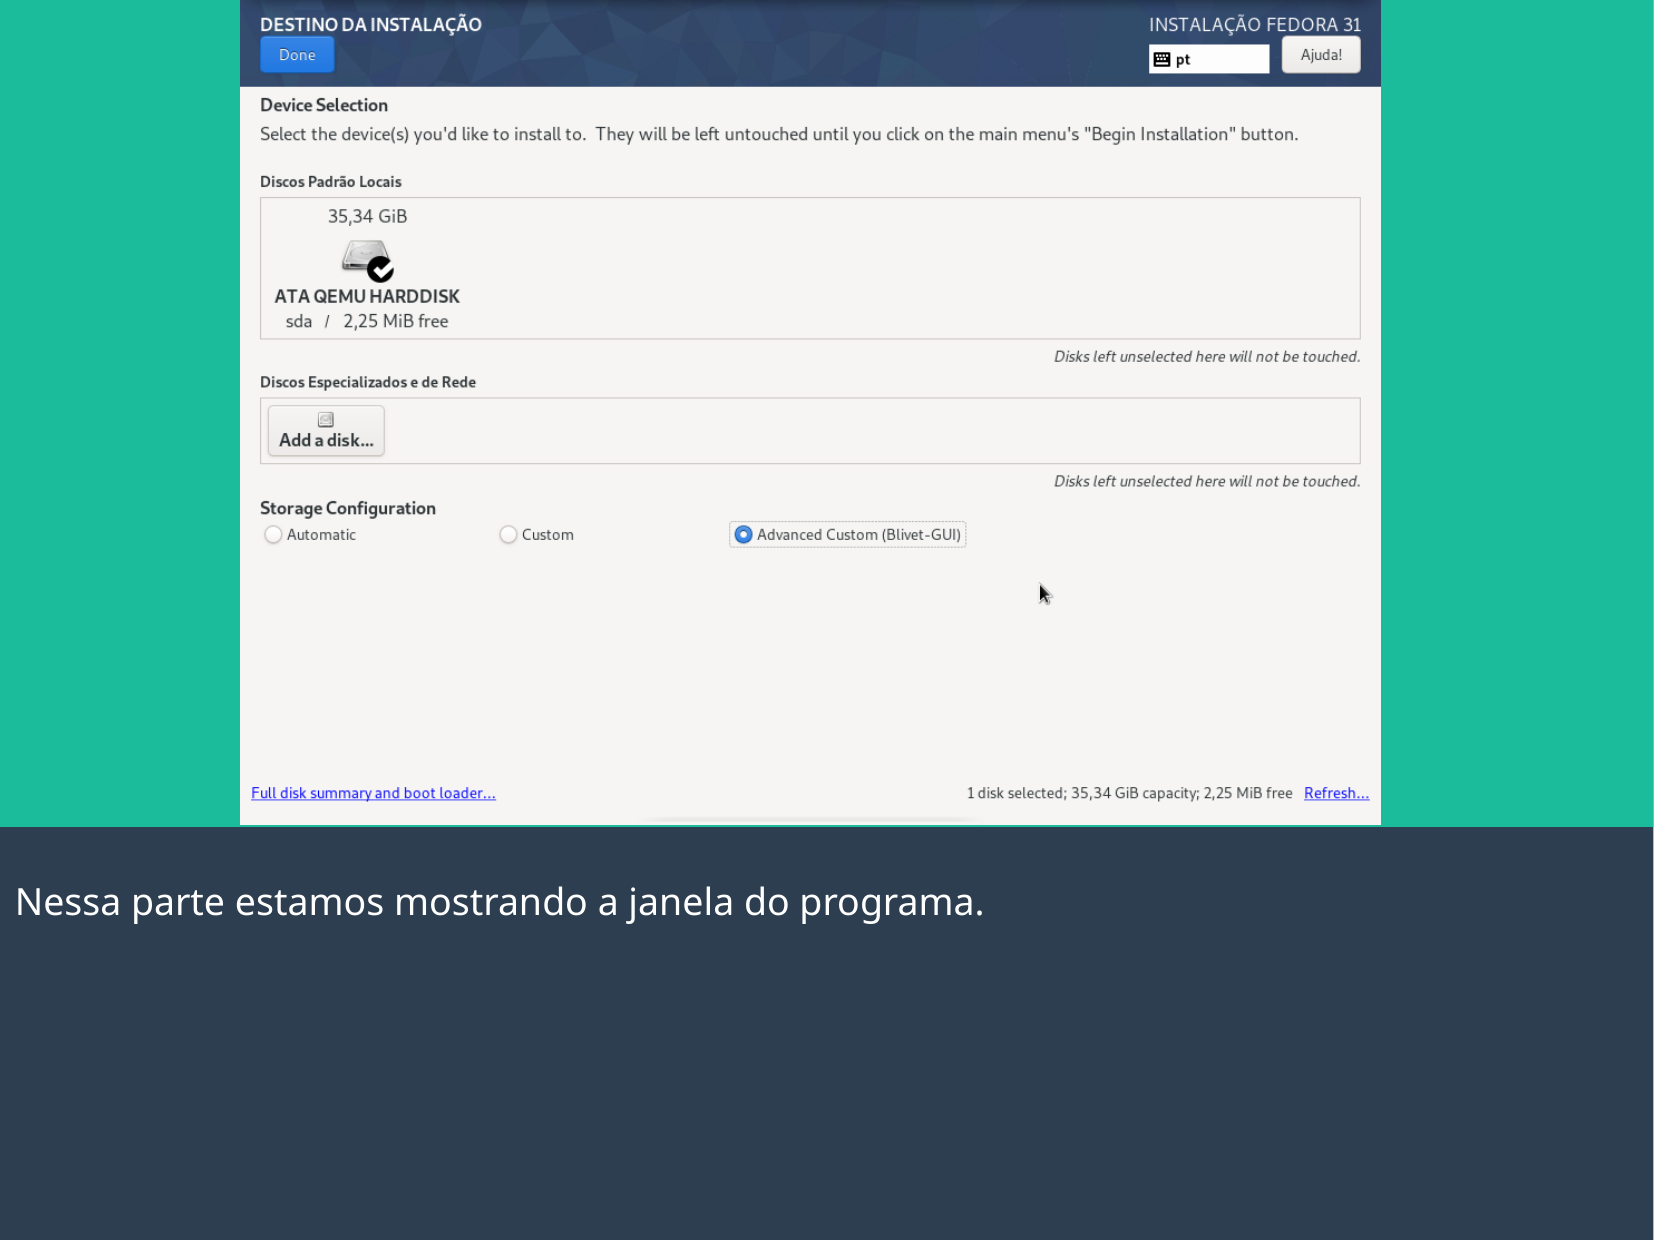

Nessa parte estamos mostrando a janela do programa.